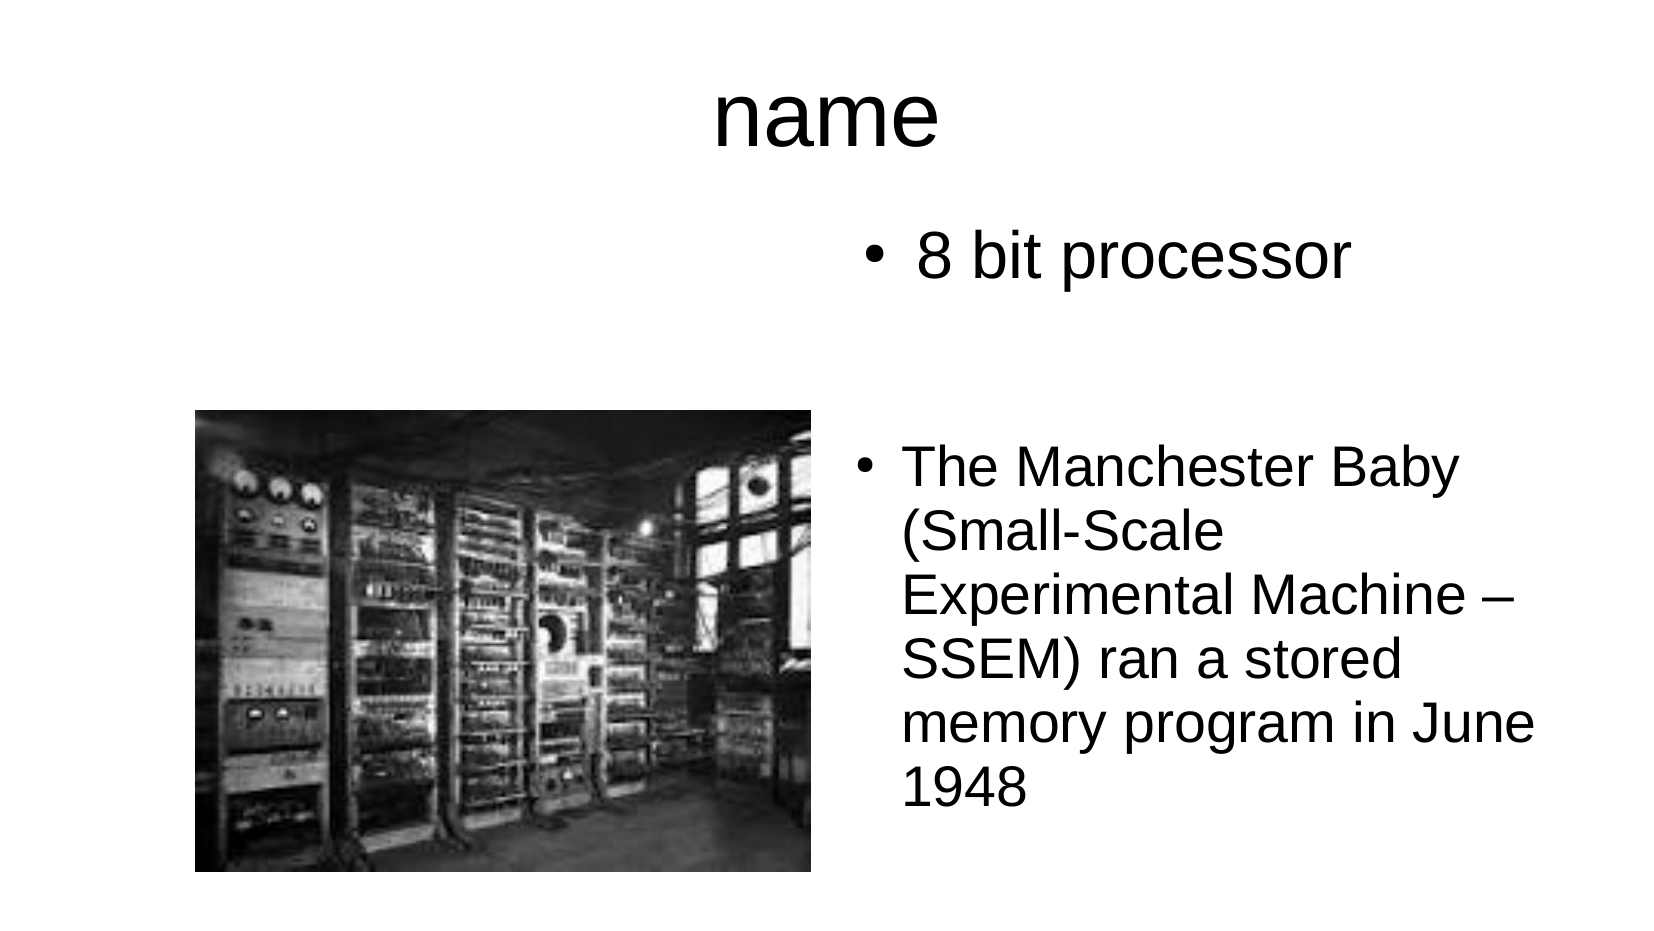

# name
8 bit processor
The Manchester Baby (Small-Scale Experimental Machine – SSEM) ran a stored memory program in June 1948